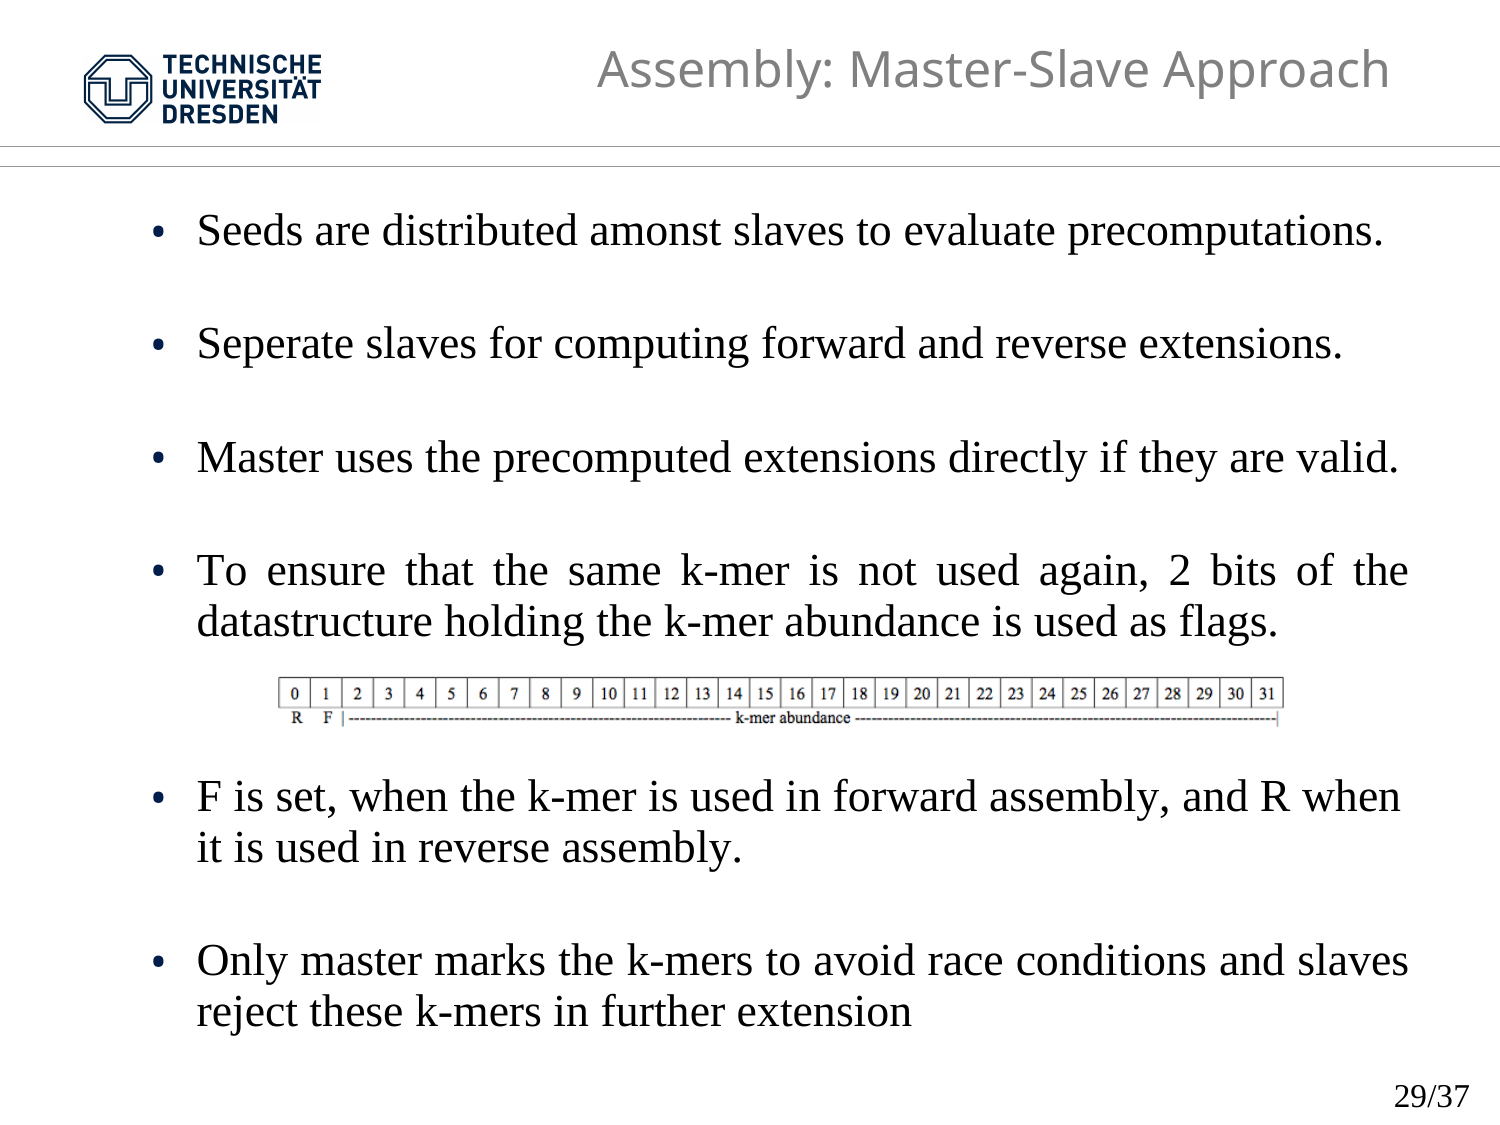

# Assembly: Master-Slave Approach
Seeds are distributed amonst slaves to evaluate precomputations.
Seperate slaves for computing forward and reverse extensions.
Master uses the precomputed extensions directly if they are valid.
To ensure that the same k-mer is not used again, 2 bits of the datastructure holding the k-mer abundance is used as flags.
F is set, when the k-mer is used in forward assembly, and R when it is used in reverse assembly.
Only master marks the k-mers to avoid race conditions and slaves reject these k-mers in further extension
29